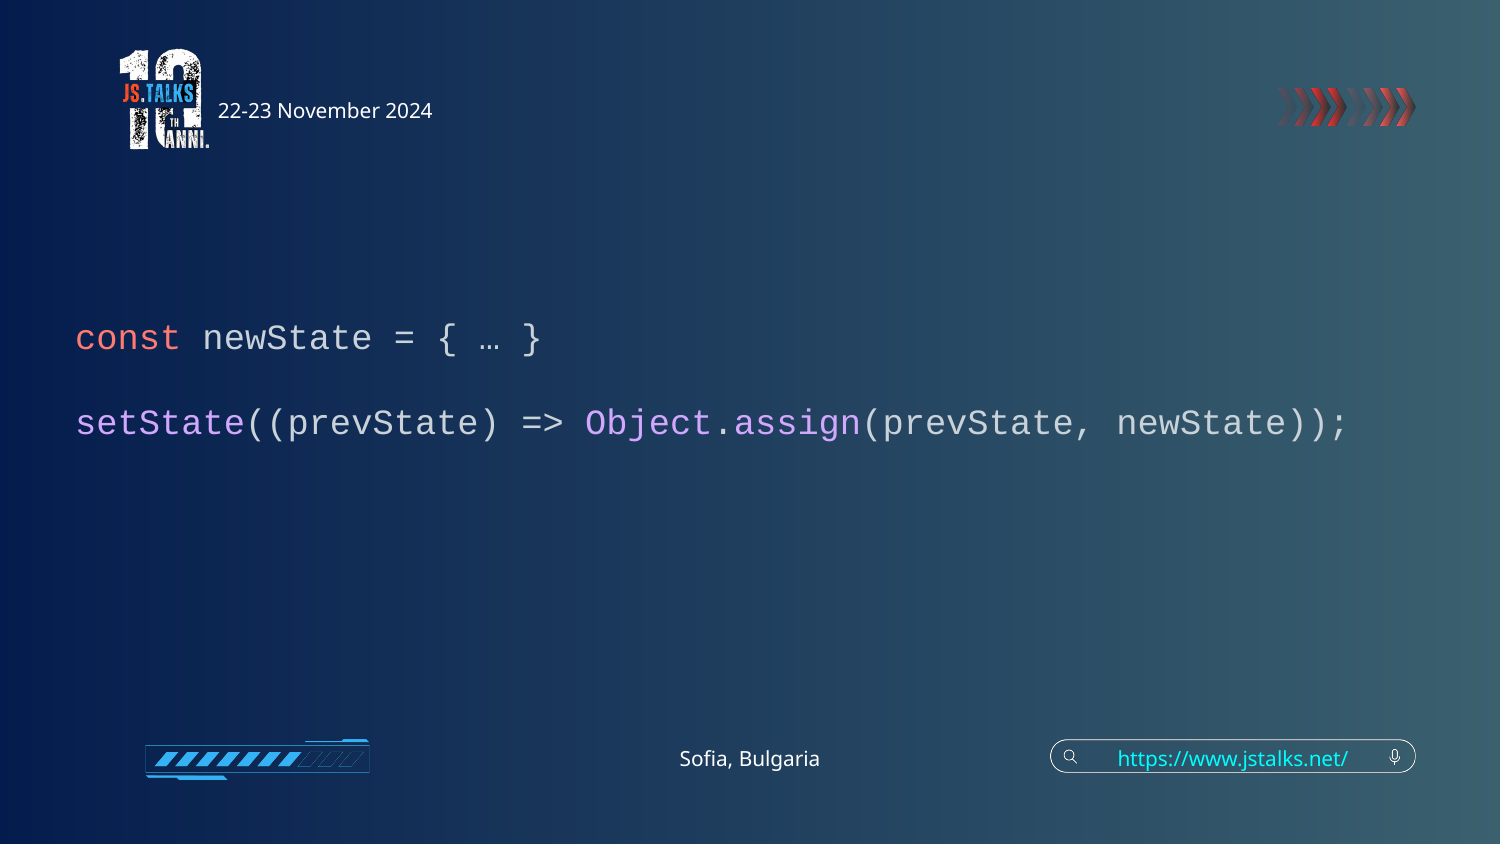

22-23 November 2024
const newState = { … }
setState((prevState) => Object.assign(prevState, newState));
Sofia, Bulgaria
https://www.jstalks.net/